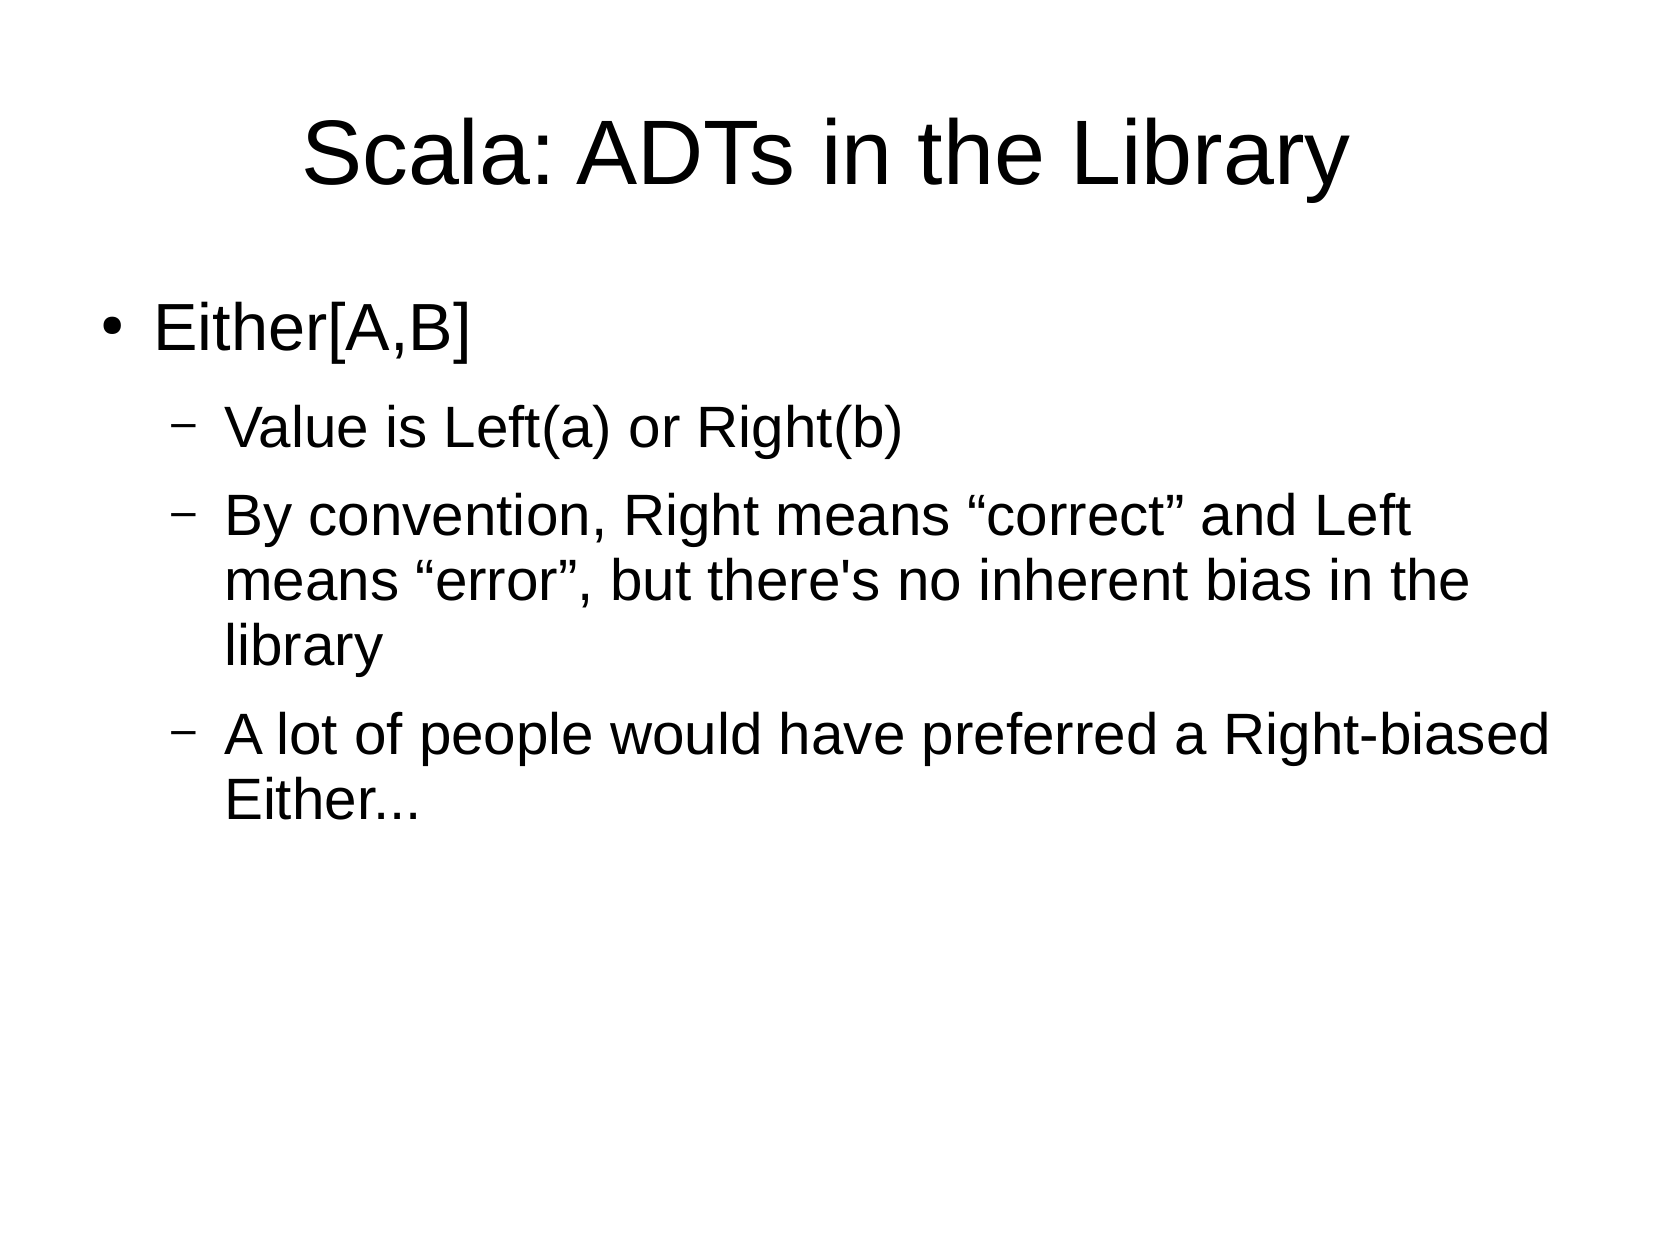

# Scala: ADTs in the Library
Either[A,B]
Value is Left(a) or Right(b)
By convention, Right means “correct” and Left means “error”, but there's no inherent bias in the library
A lot of people would have preferred a Right-biased Either...